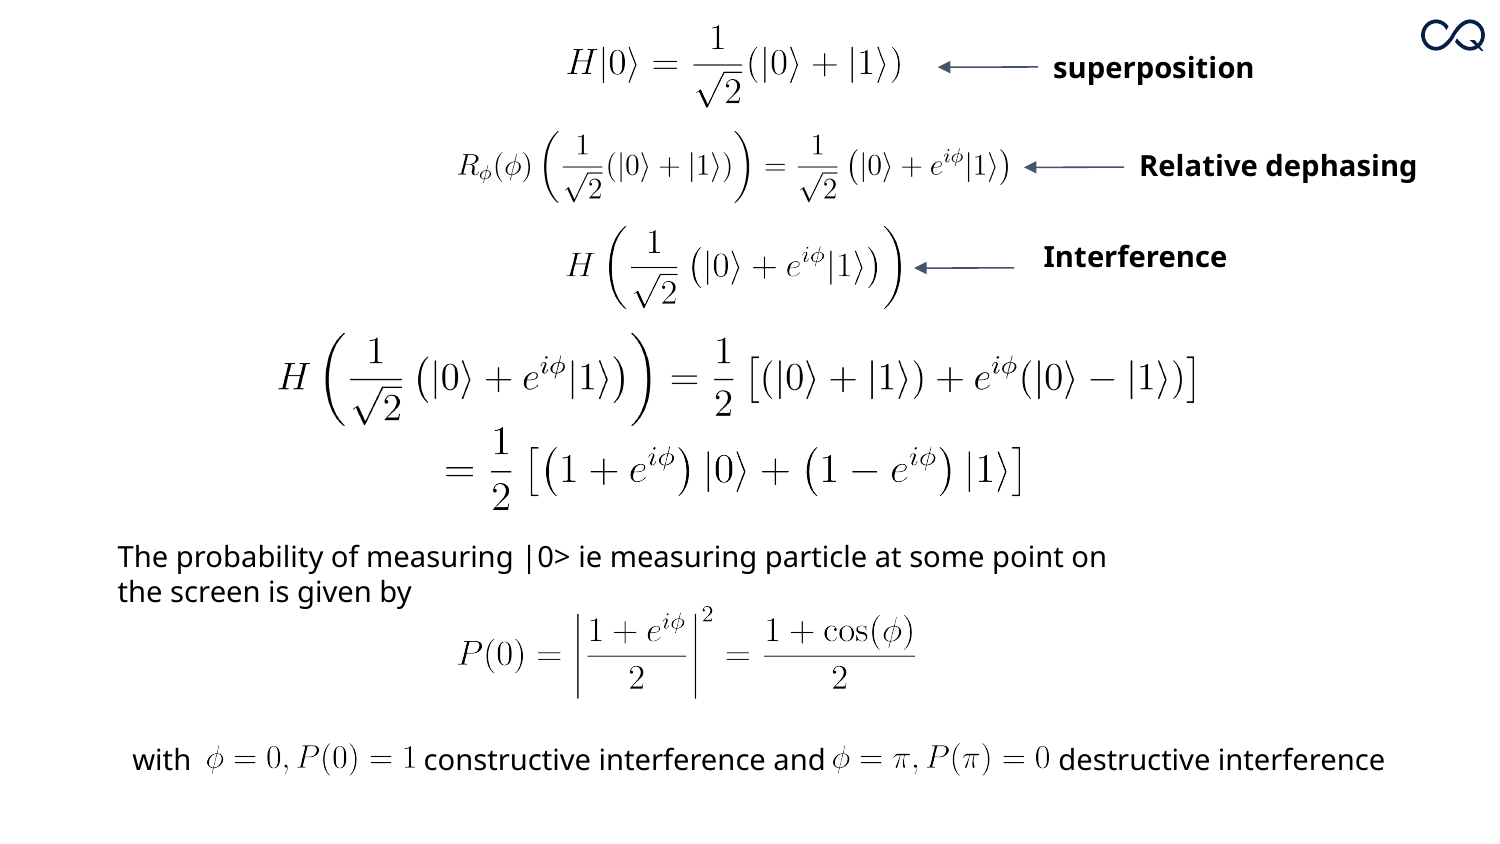

superposition
Relative dephasing
Interference
The probability of measuring |0> ie measuring particle at some point on the screen is given by
with constructive interference and destructive interference